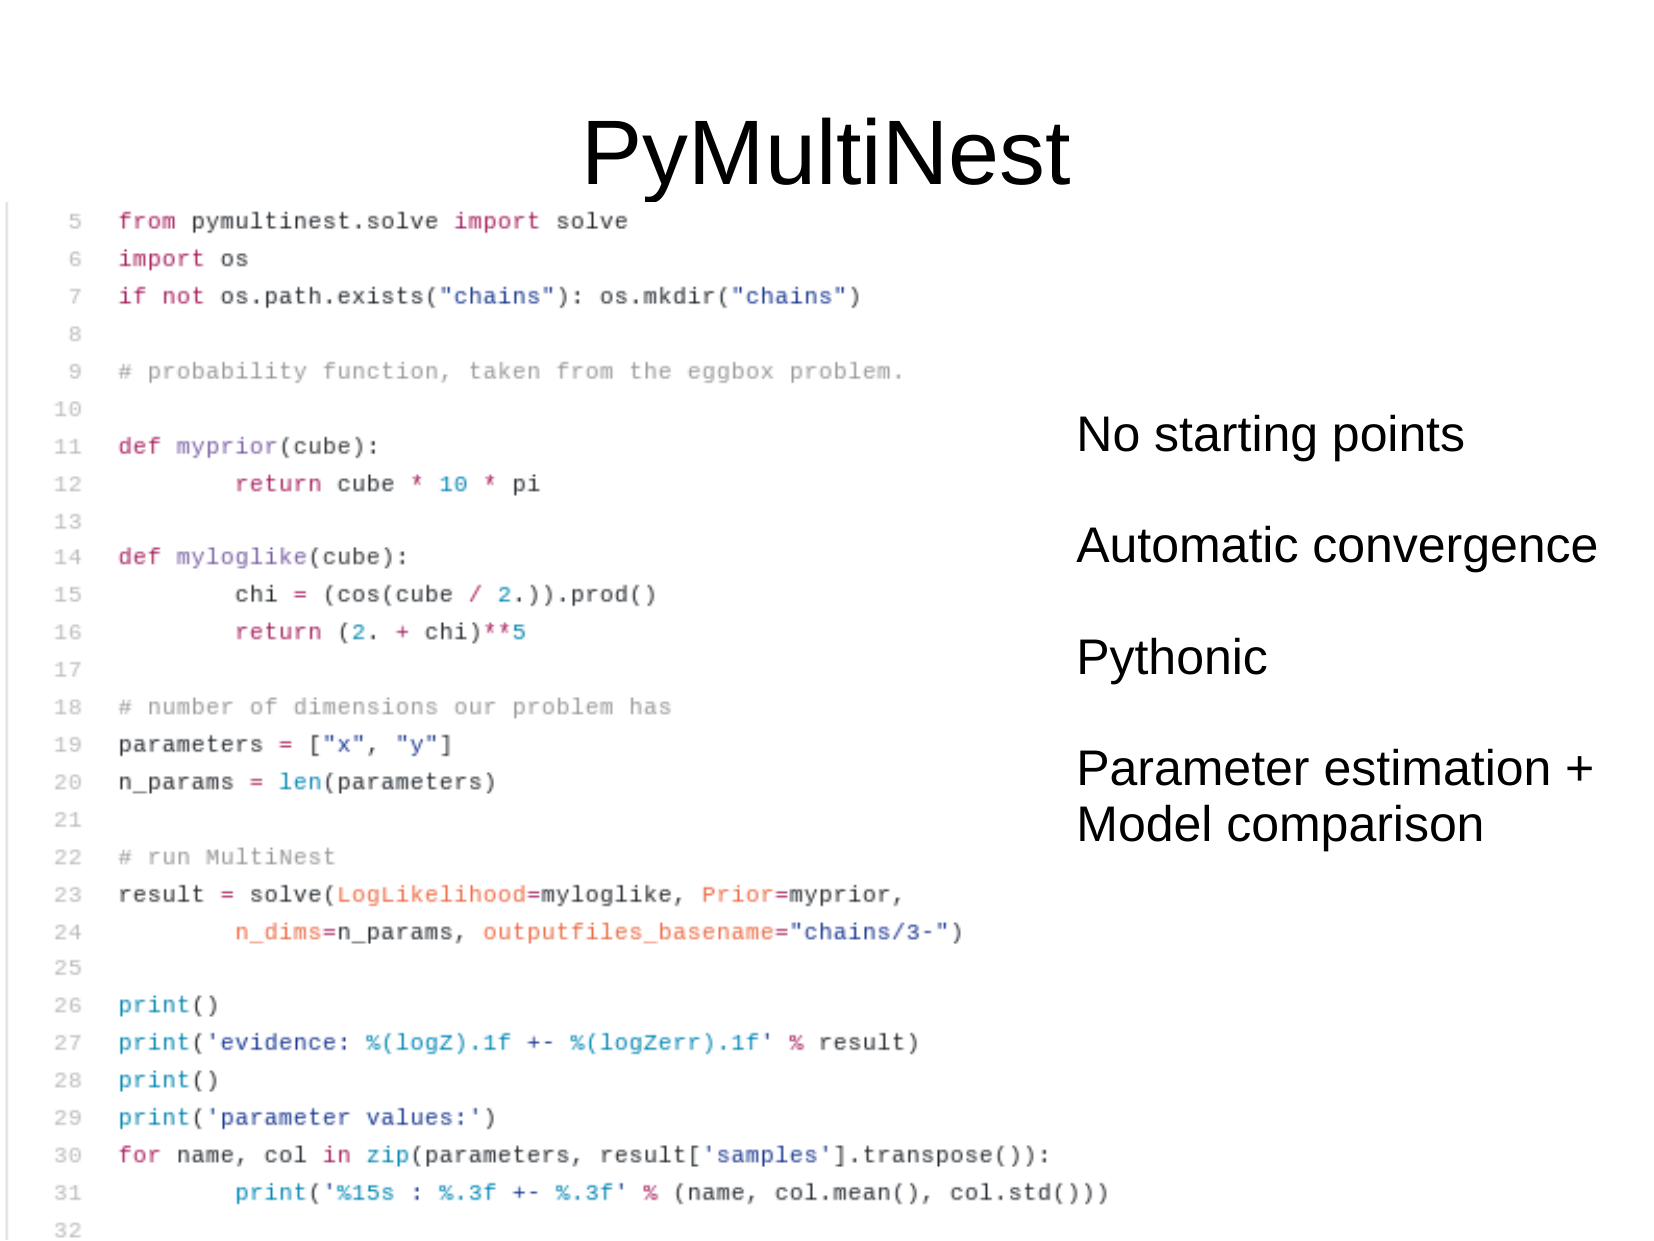

# PyMultiNest
No starting points
Automatic convergence
Pythonic
Parameter estimation +
Model comparison